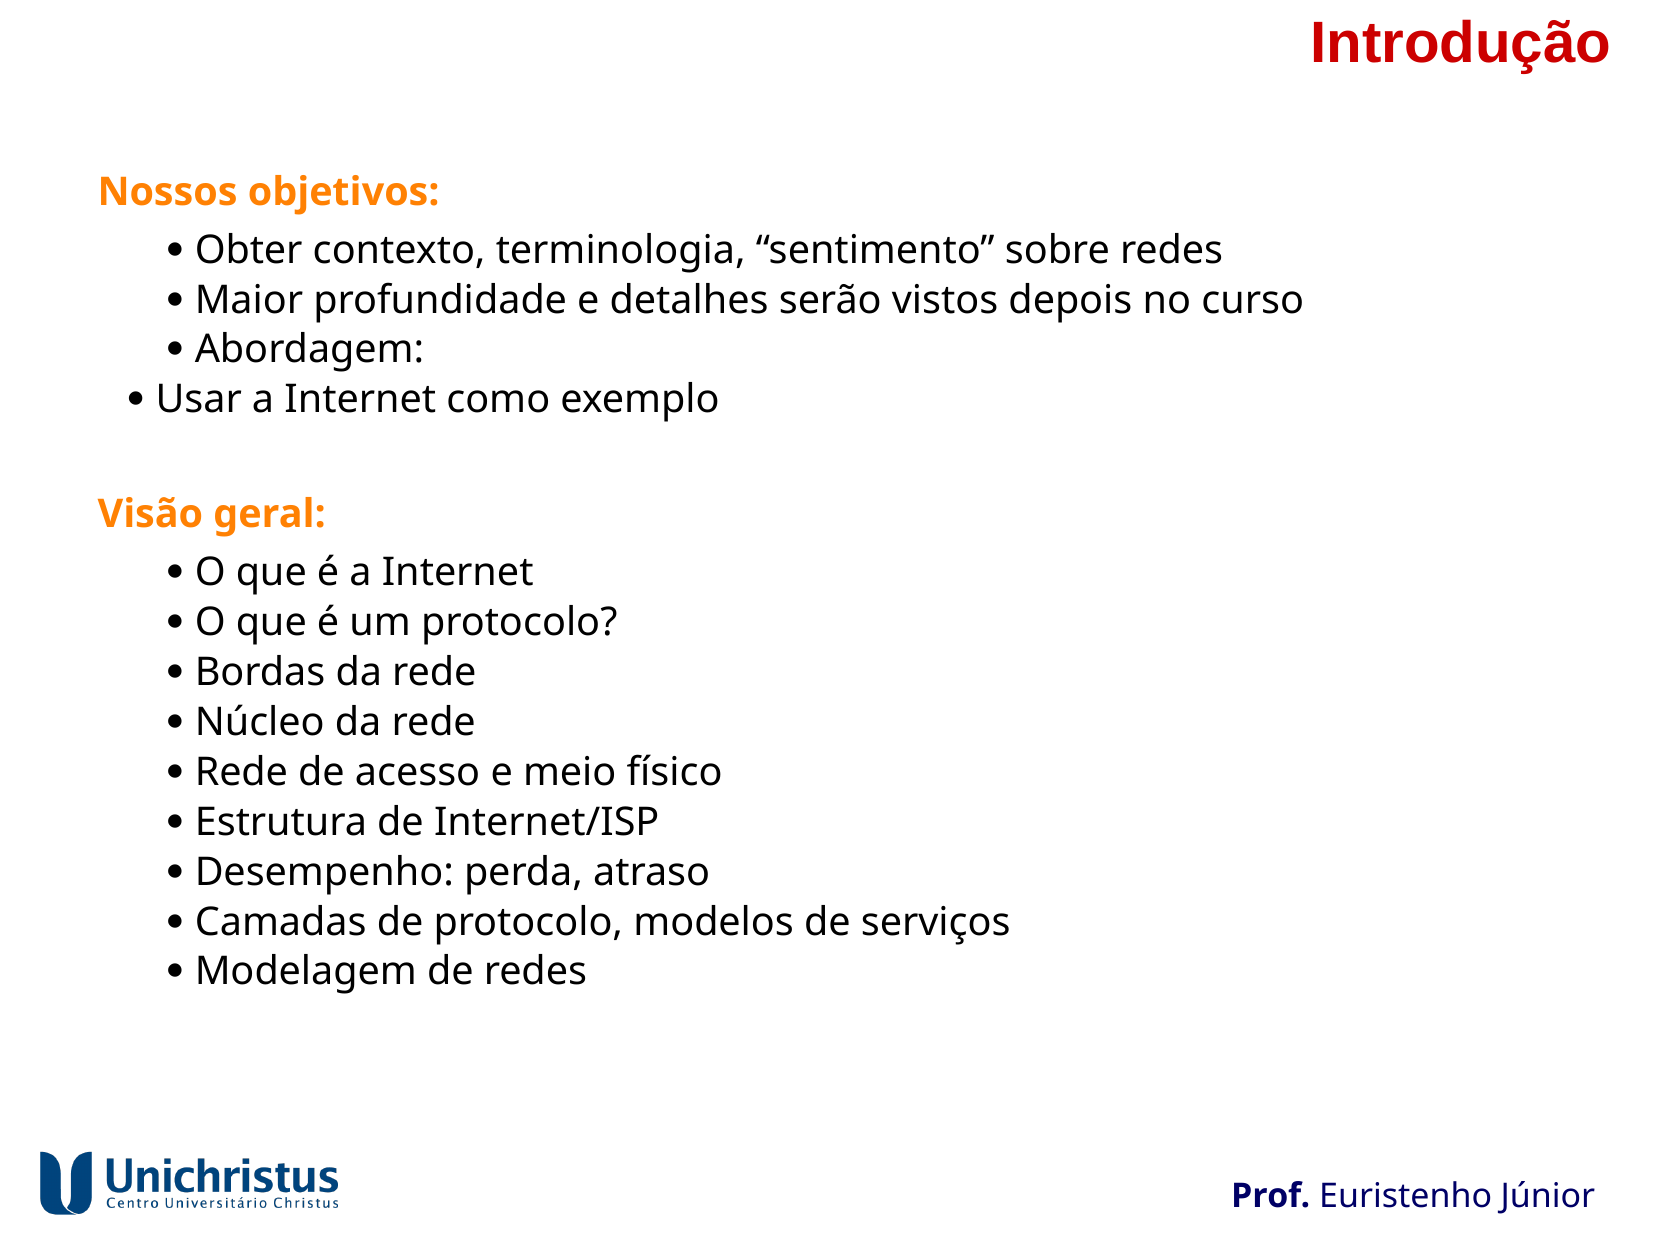

Introdução
# Nossos objetivos:
 Obter contexto, terminologia, “sentimento” sobre redes
 Maior profundidade e detalhes serão vistos depois no curso
 Abordagem:
 Usar a Internet como exemplo
Visão geral:
 O que é a Internet
 O que é um protocolo?
 Bordas da rede
 Núcleo da rede
 Rede de acesso e meio físico
 Estrutura de Internet/ISP
 Desempenho: perda, atraso
 Camadas de protocolo, modelos de serviços
 Modelagem de redes
Prof. Euristenho Júnior